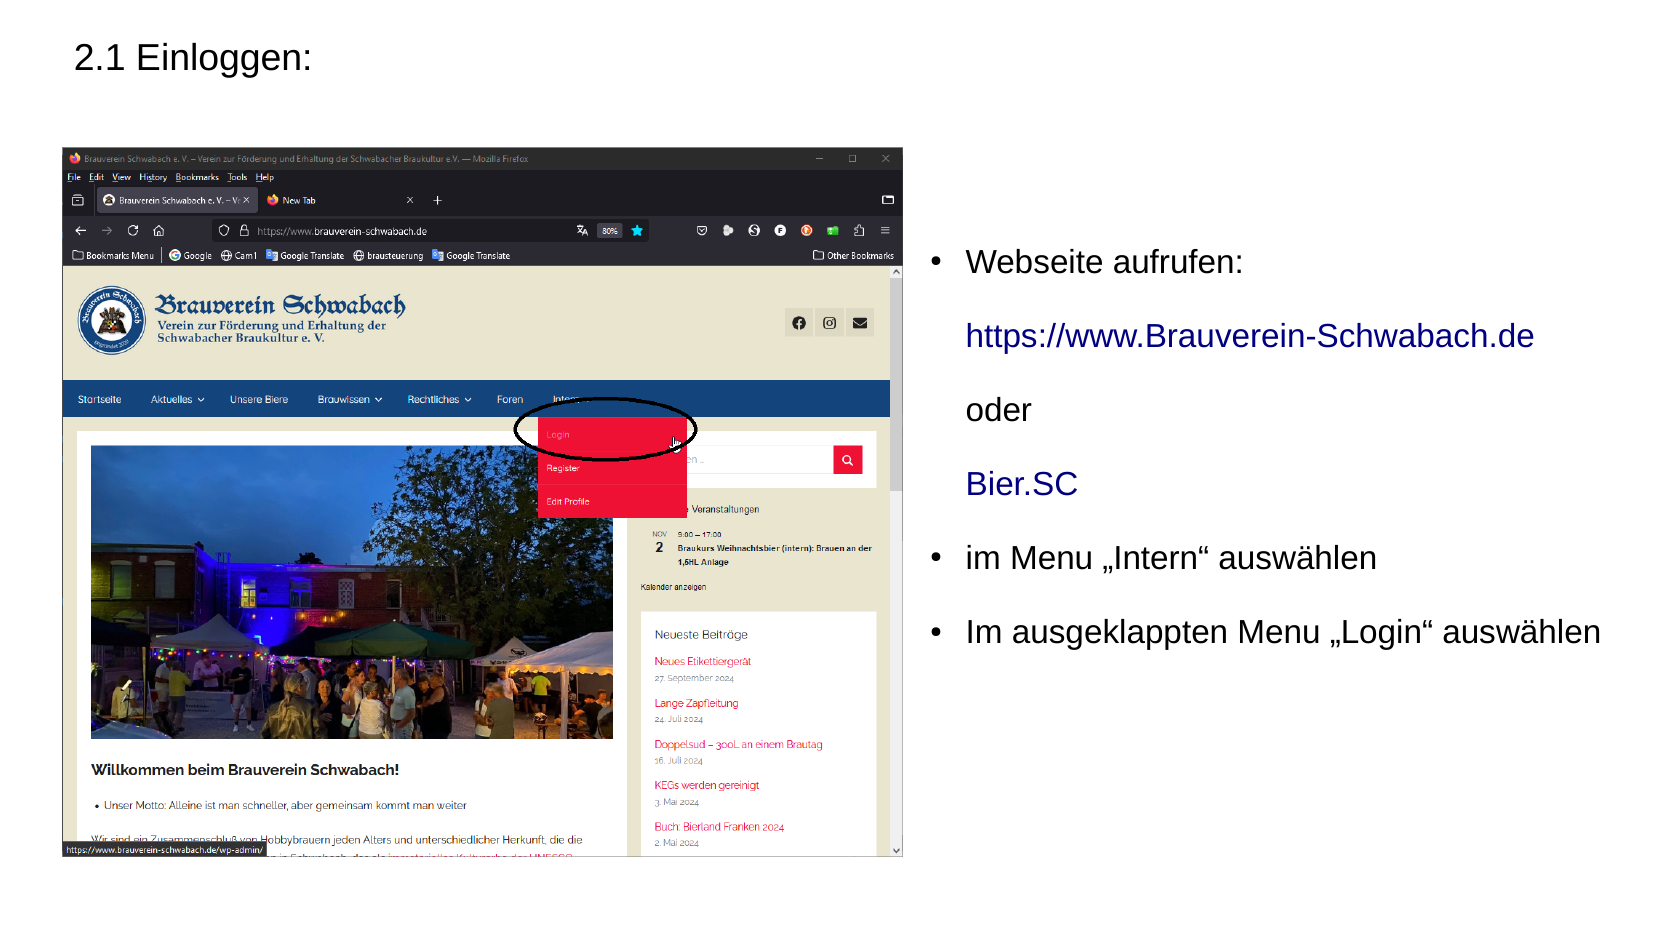

2.1 Einloggen:
Webseite aufrufen:
https://www.Brauverein-Schwabach.de
oder
Bier.SC
im Menu „Intern“ auswählen
Im ausgeklappten Menu „Login“ auswählen